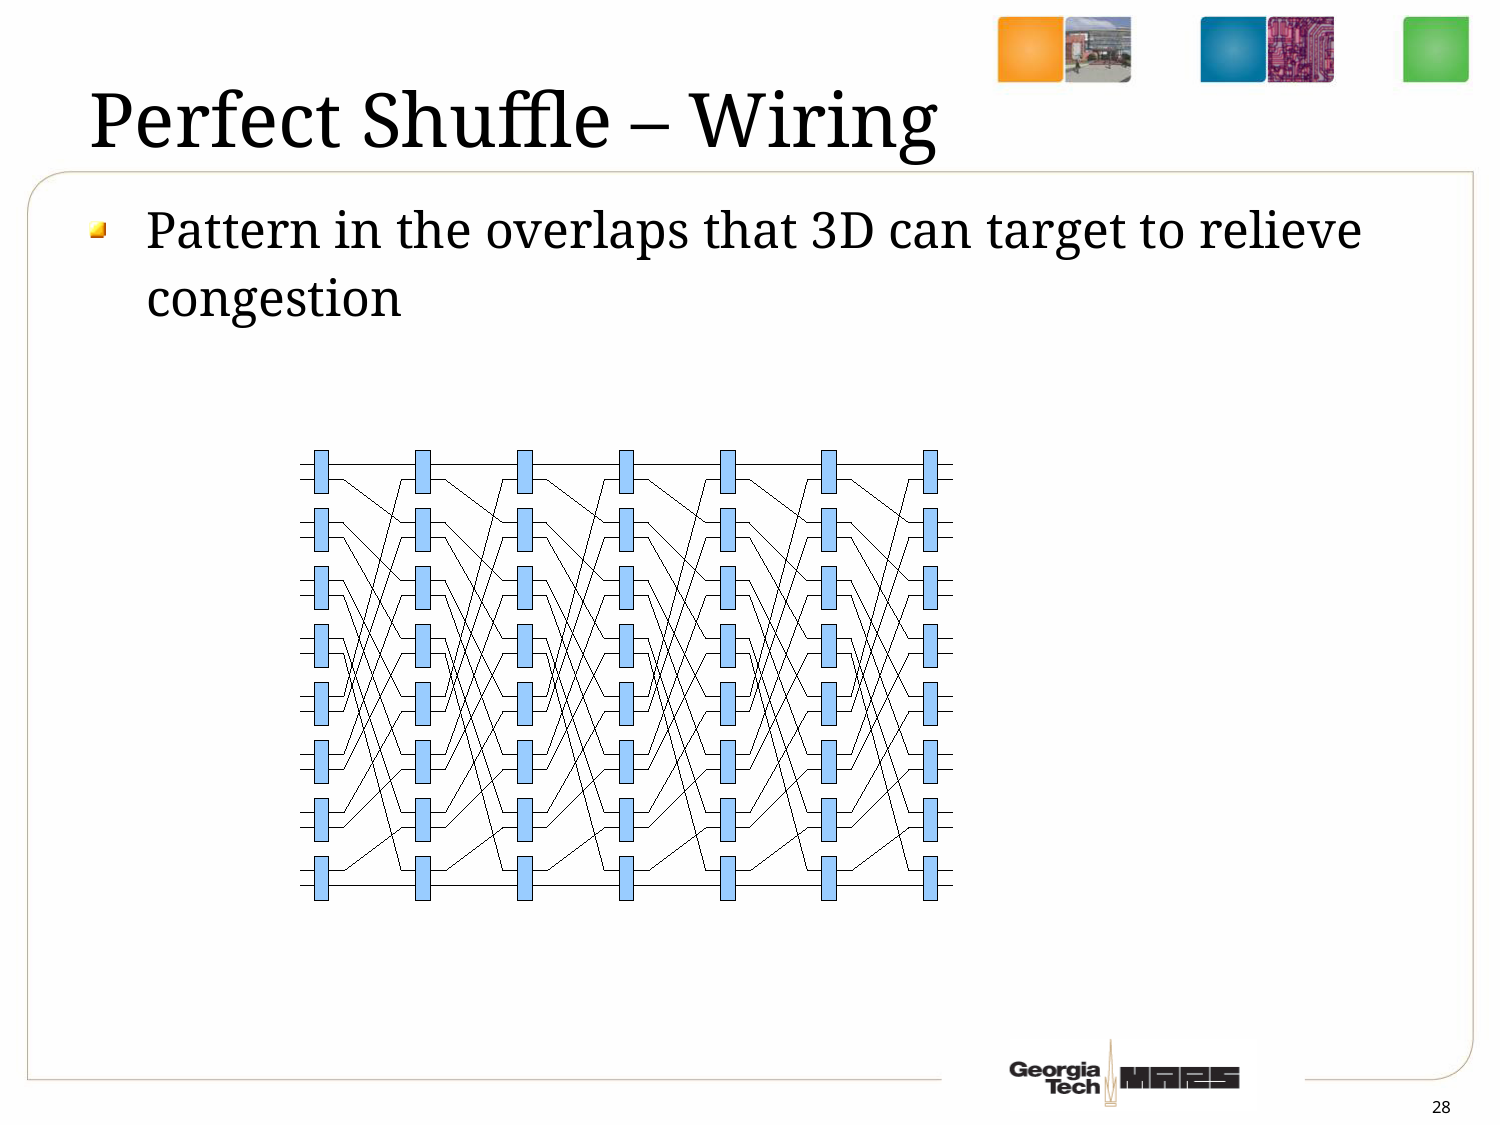

# Perfect Shuffle – Wiring
Pattern in the overlaps that 3D can target to relieve congestion
28